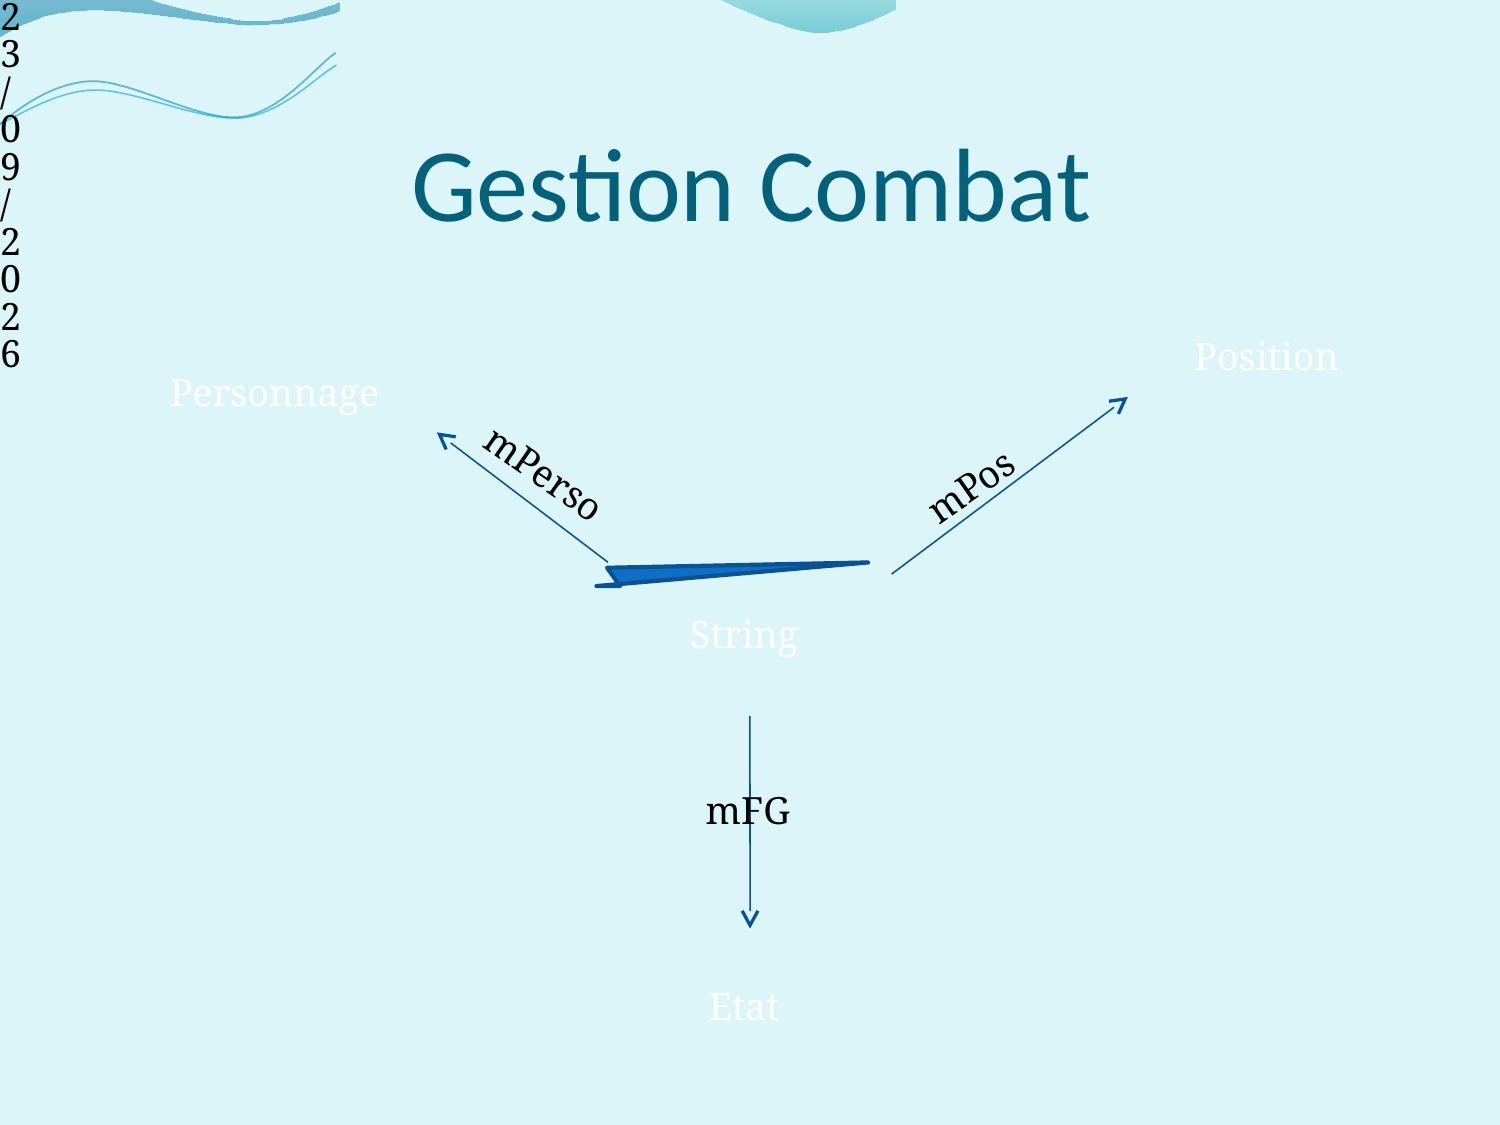

# Gestion Combat
Position
Personnage
mPos
mPerso
String
mFG
Etat